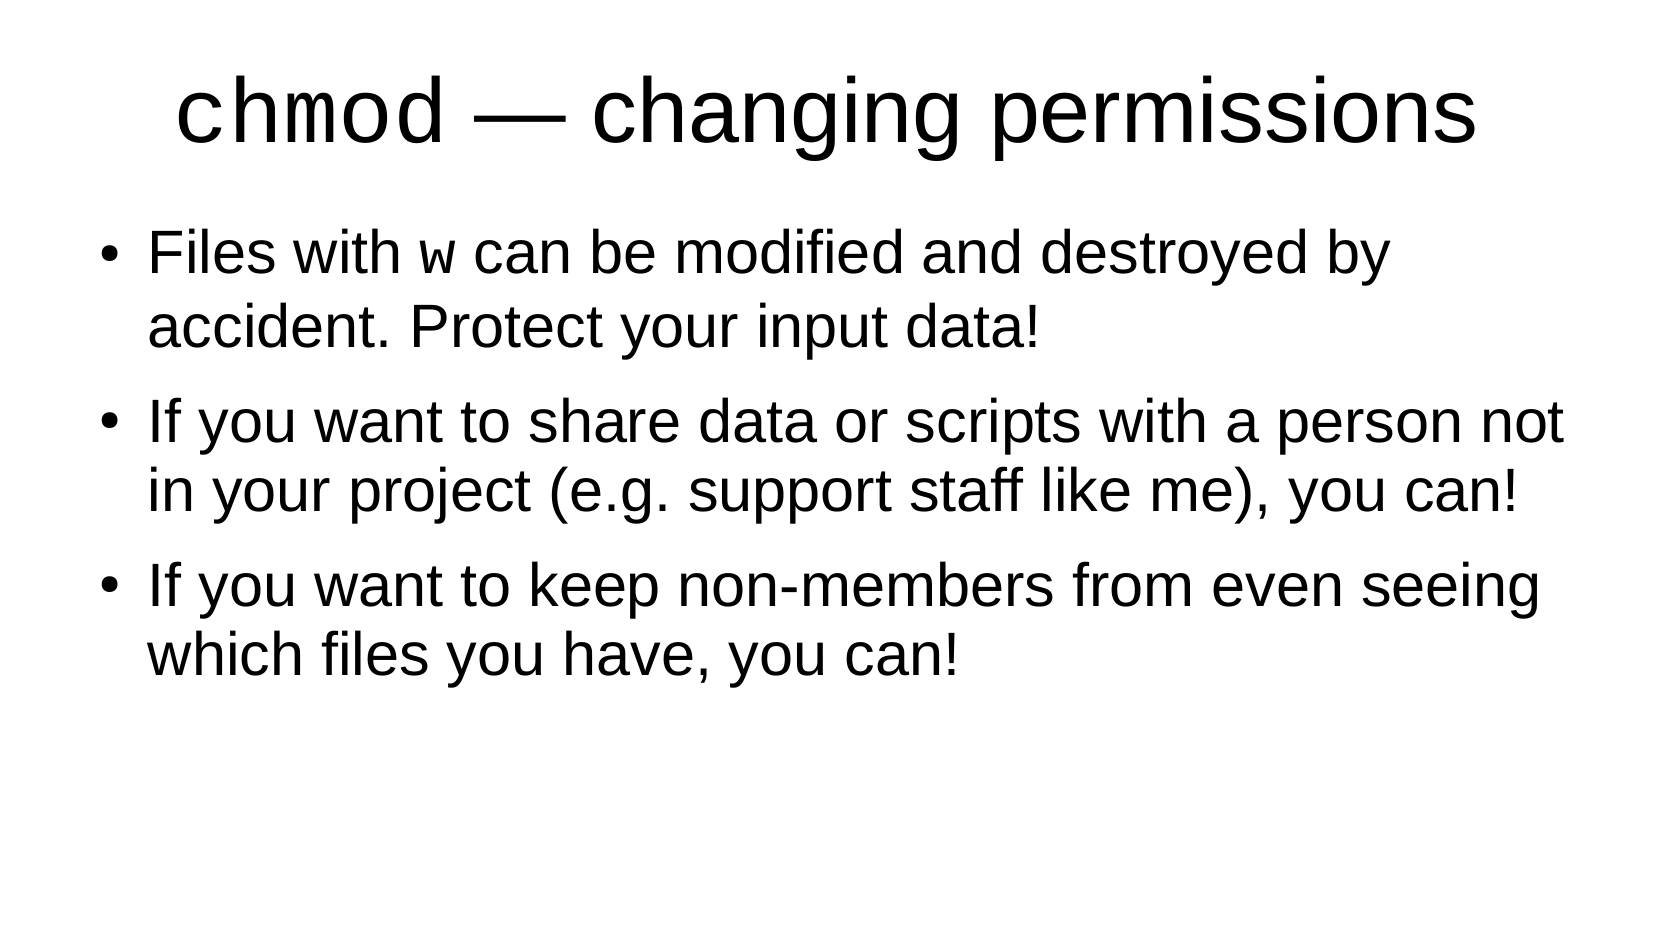

# chmod — changing permissions
Files with w can be modified and destroyed by accident. Protect your input data!
If you want to share data or scripts with a person not in your project (e.g. support staff like me), you can!
If you want to keep non-members from even seeing which files you have, you can!